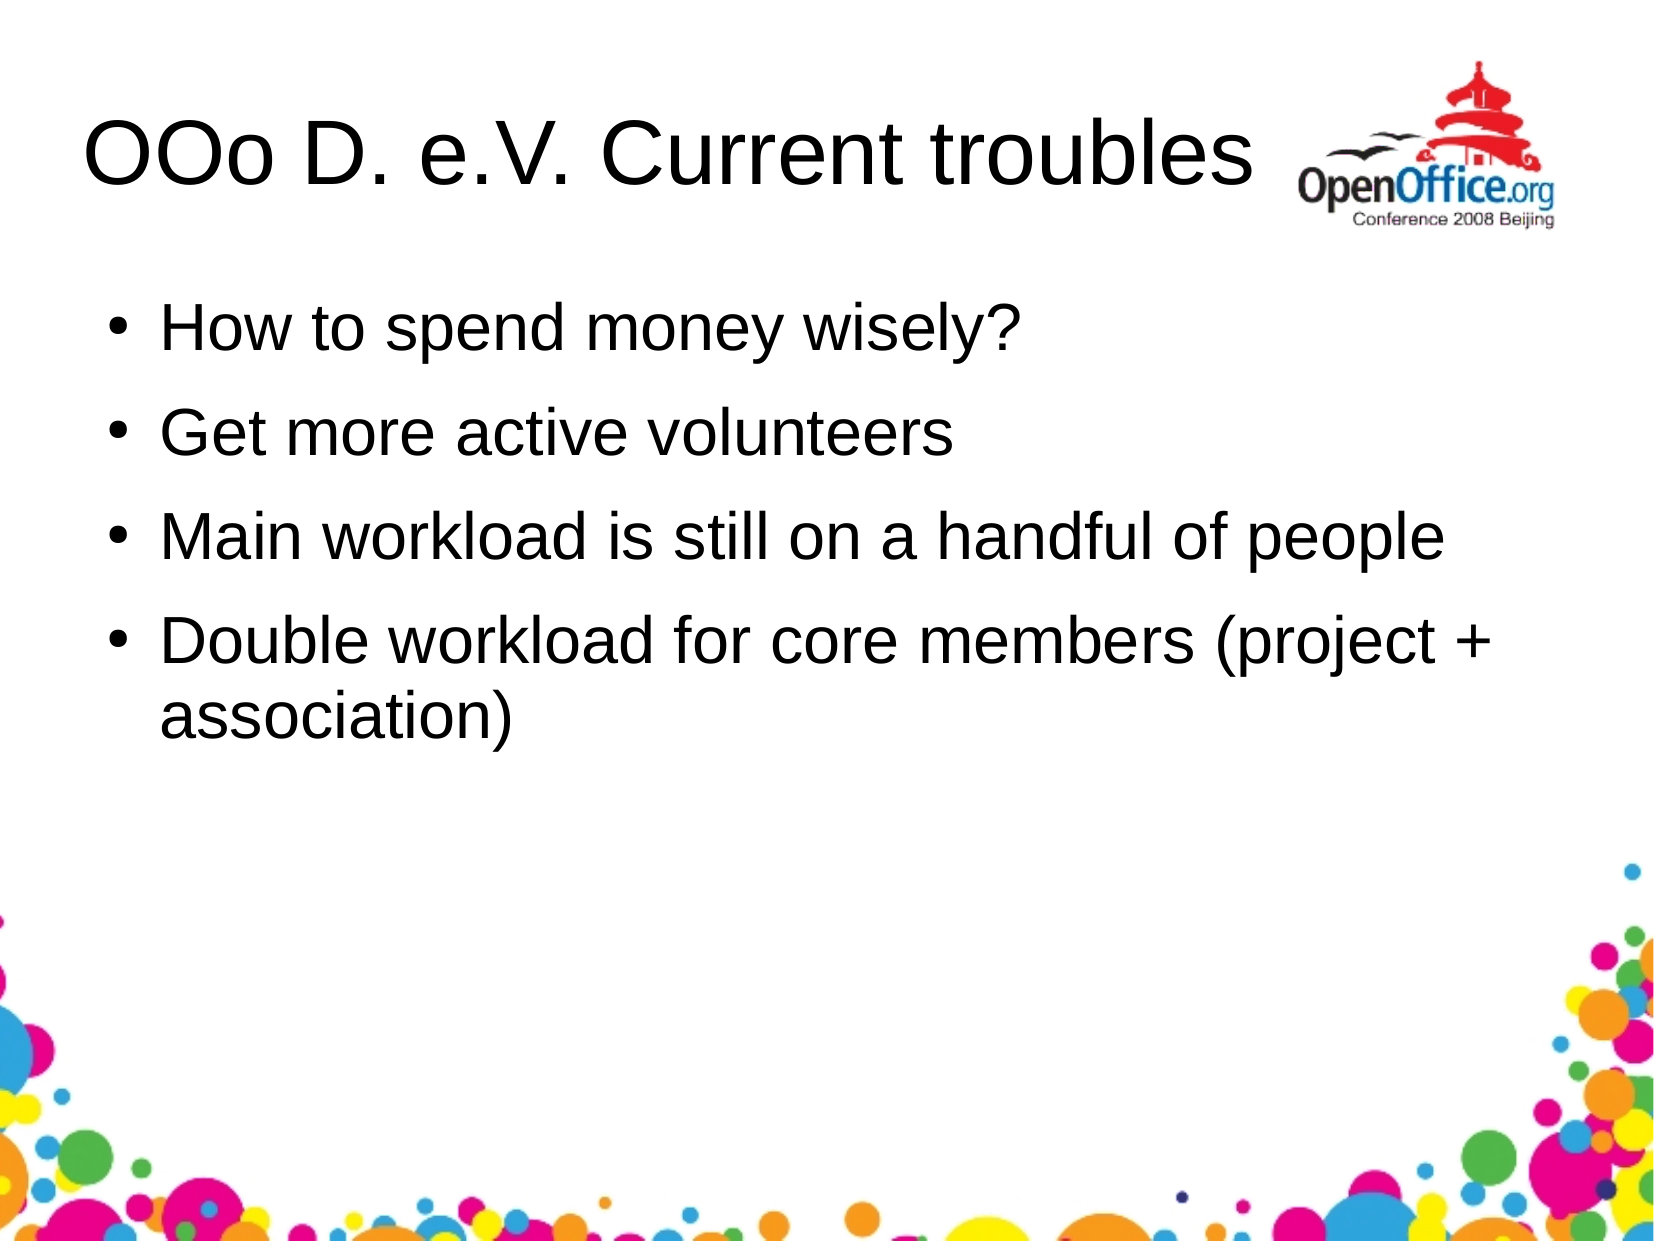

# OOo D. e.V. Current troubles
How to spend money wisely?
Get more active volunteers
Main workload is still on a handful of people
Double workload for core members (project + association)